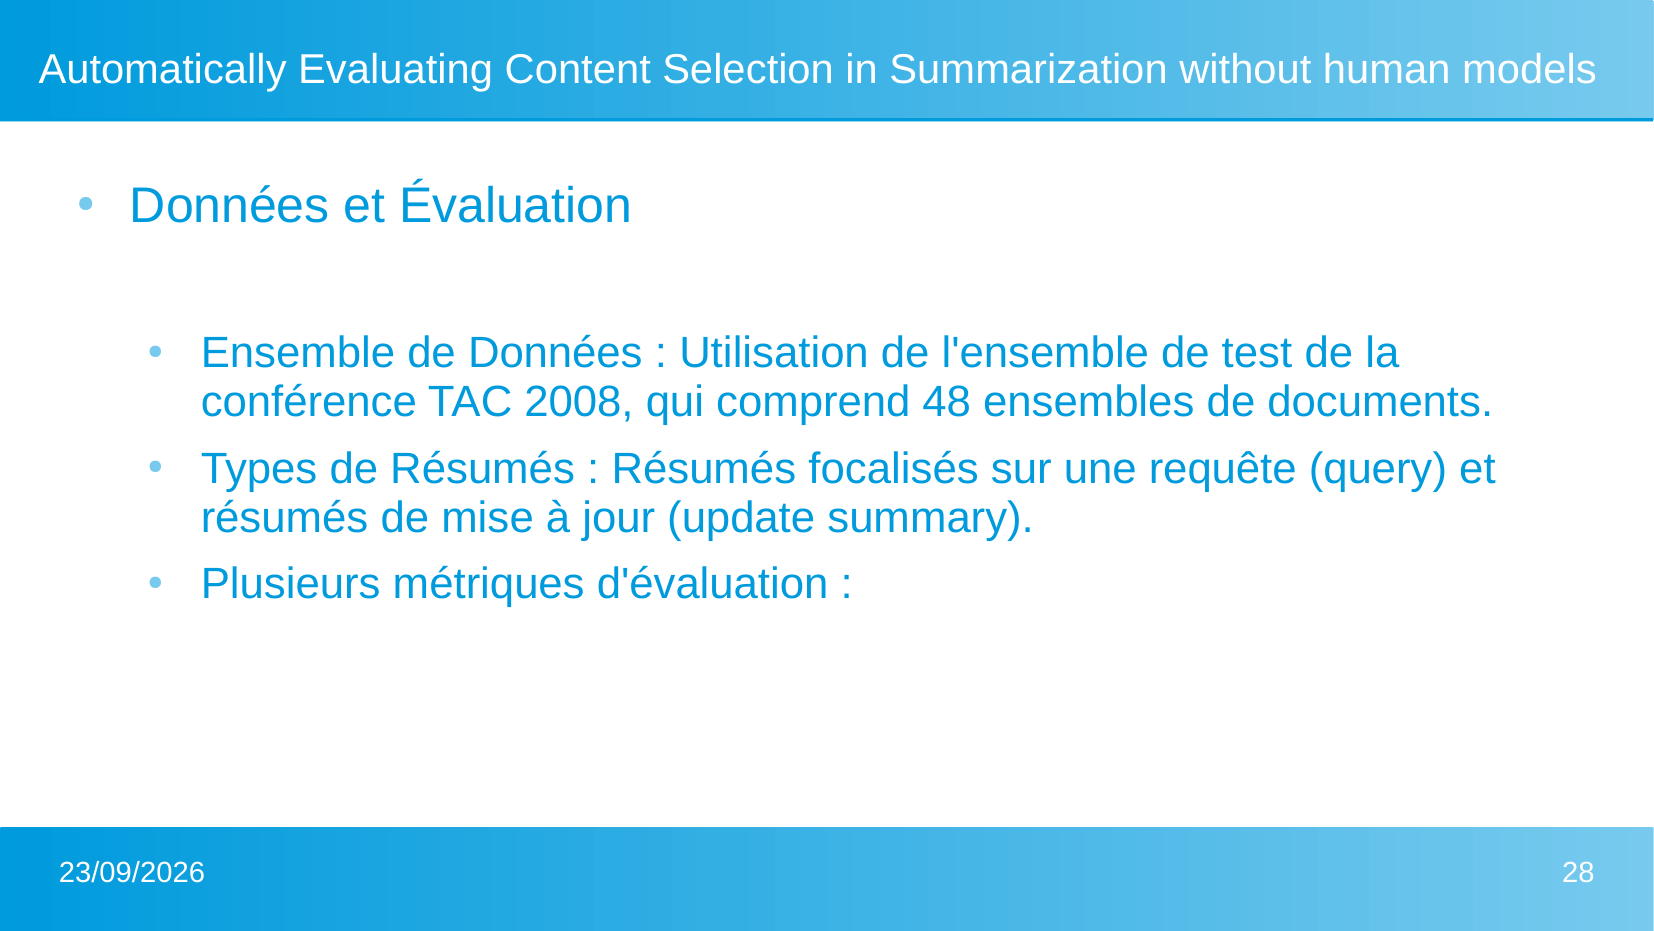

# Automatically Evaluating Content Selection in Summarization without human models
Données et Évaluation
Ensemble de Données : Utilisation de l'ensemble de test de la conférence TAC 2008, qui comprend 48 ensembles de documents.
Types de Résumés : Résumés focalisés sur une requête (query) et résumés de mise à jour (update summary).
Plusieurs métriques d'évaluation :
28